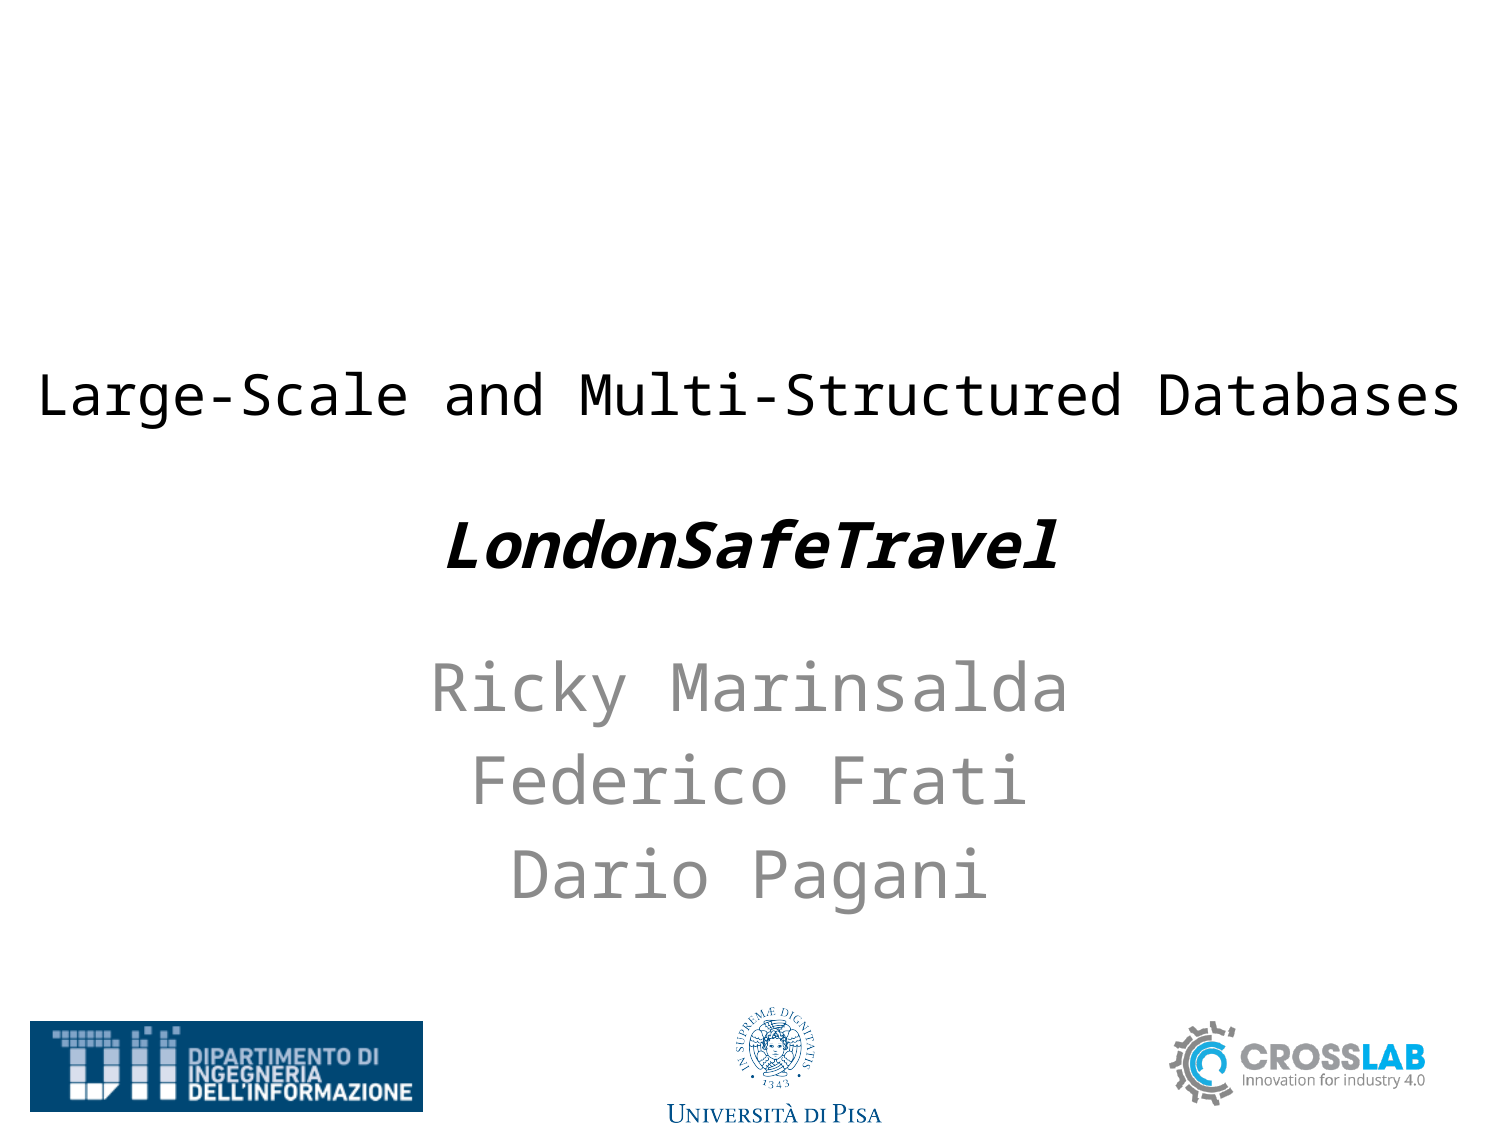

# Large-Scale and Multi-Structured Databases LondonSafeTravel
Ricky Marinsalda
Federico Frati
Dario Pagani